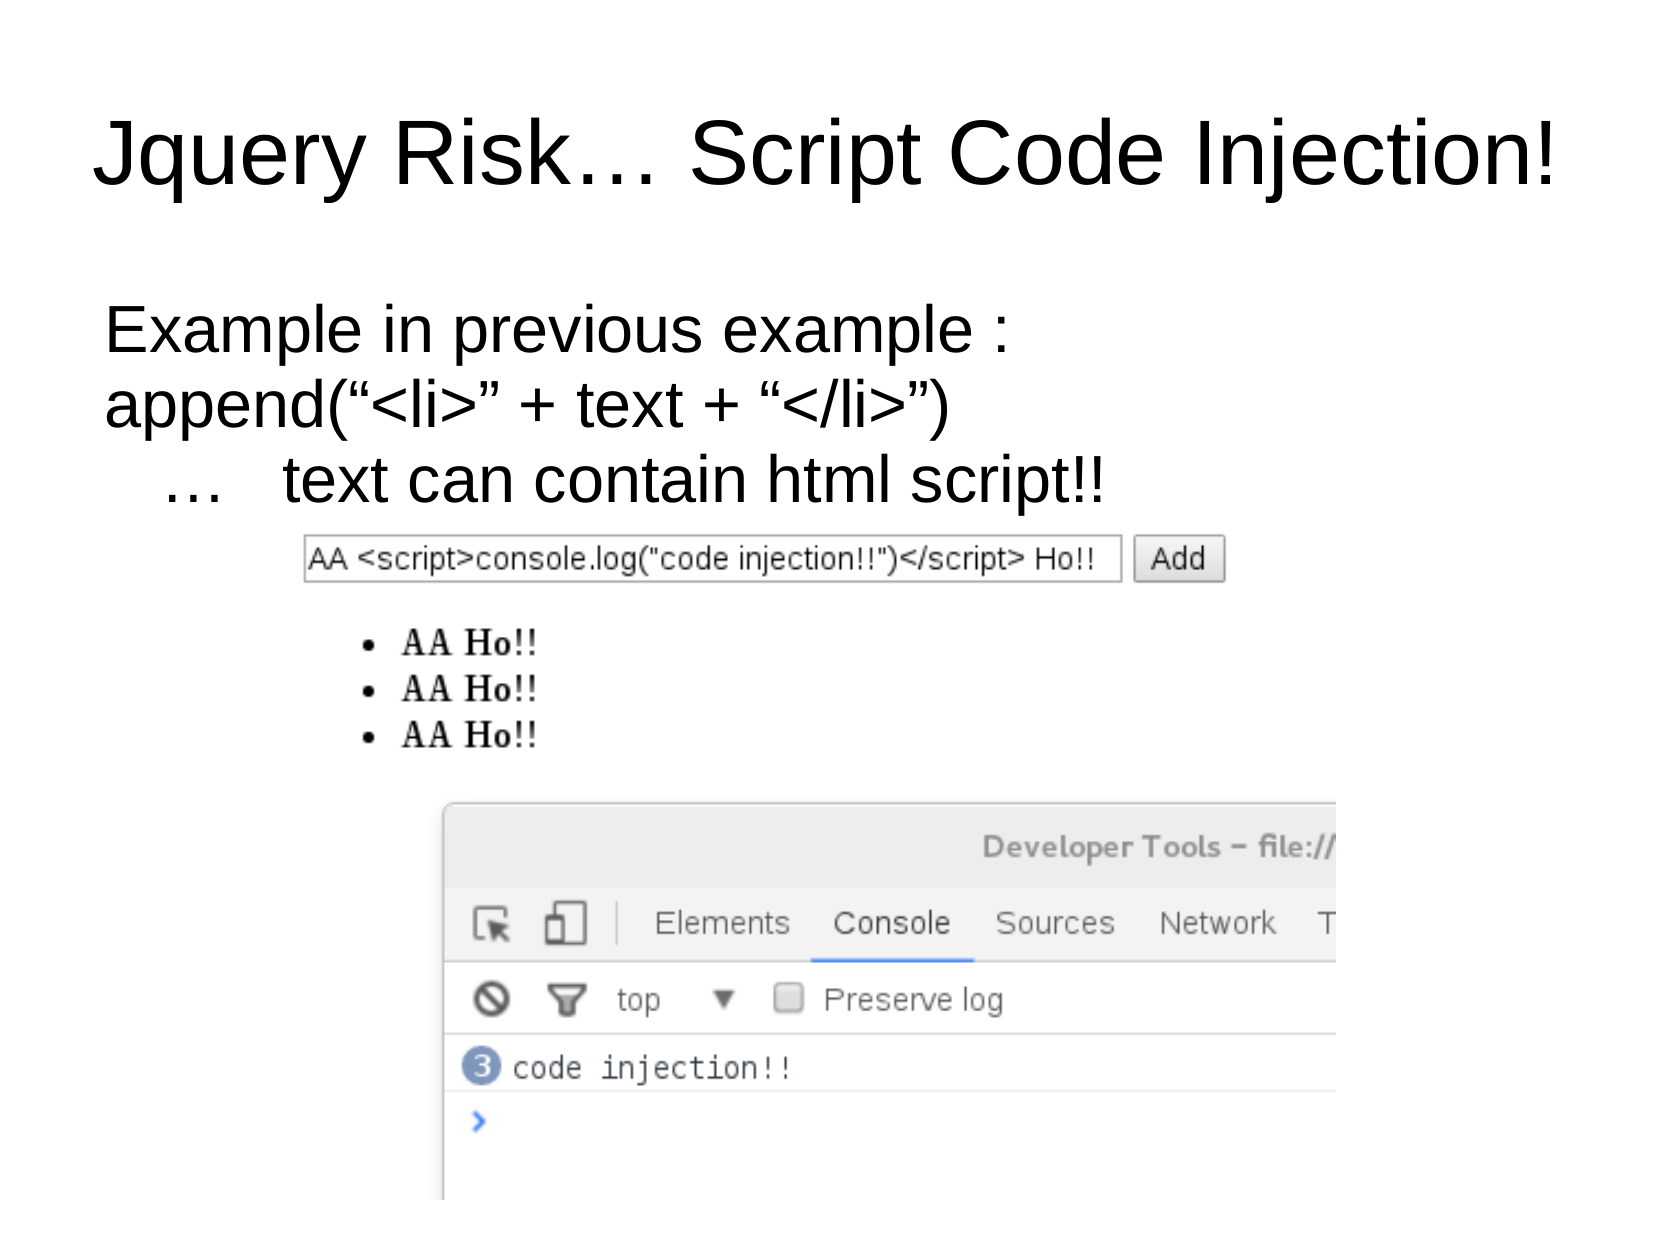

# Jquery Risk… Script Code Injection!
Example in previous example :
append(“<li>” + text + “</li>”)
 … text can contain html script!!